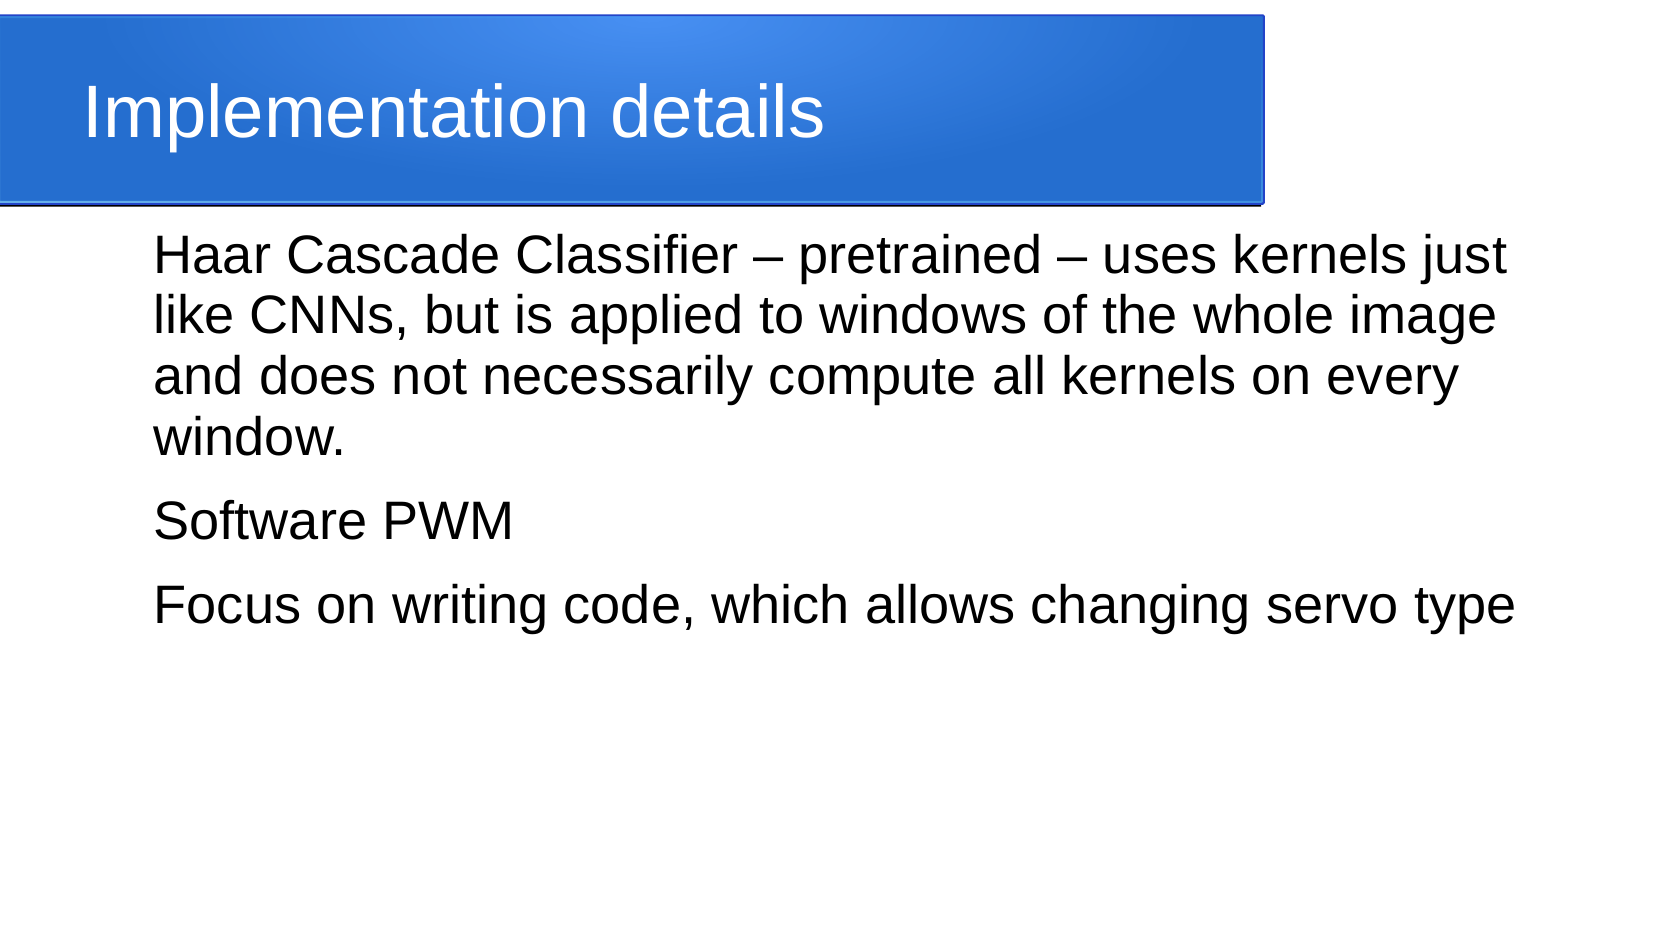

# Implementation details
Haar Cascade Classifier – pretrained – uses kernels just like CNNs, but is applied to windows of the whole image and does not necessarily compute all kernels on every window.
Software PWM
Focus on writing code, which allows changing servo type